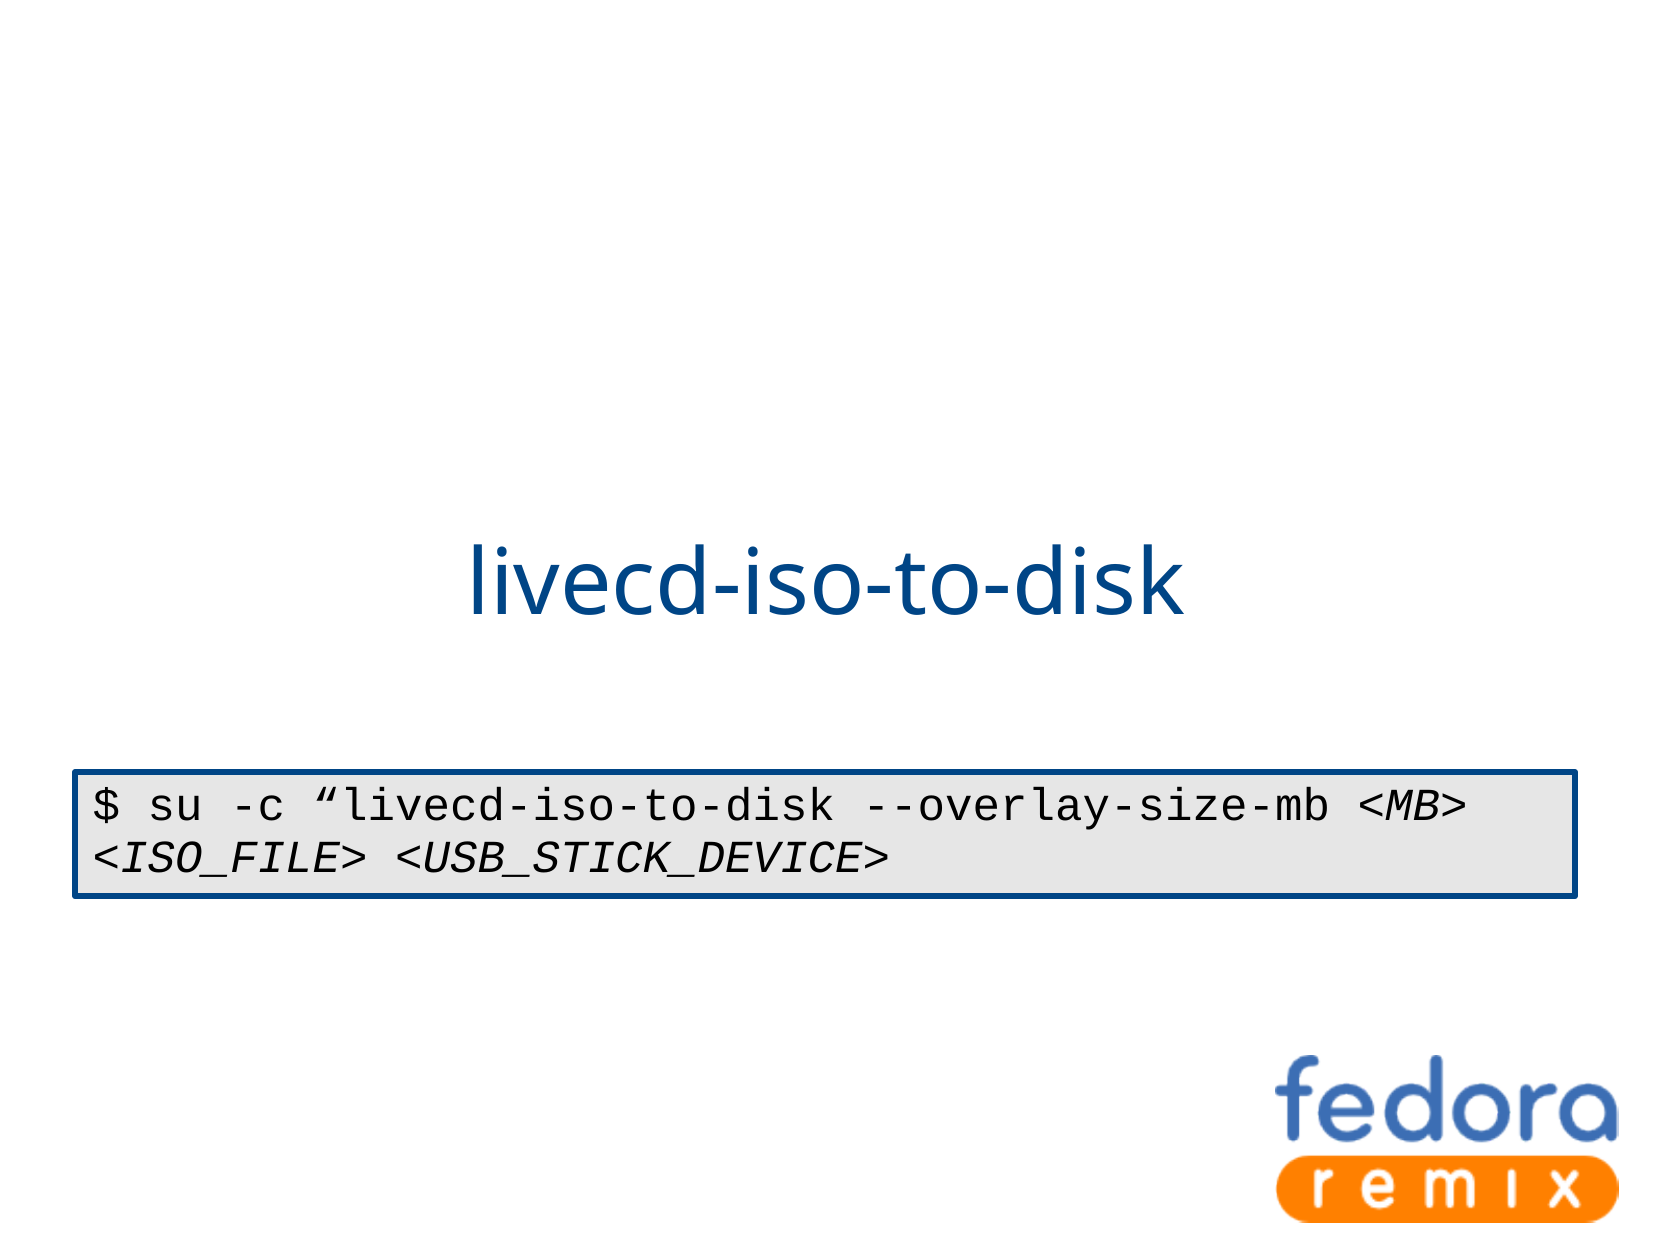

# livecd-iso-to-disk
$ su -c “livecd-iso-to-disk --overlay-size-mb <MB> <ISO_FILE> <USB_STICK_DEVICE>